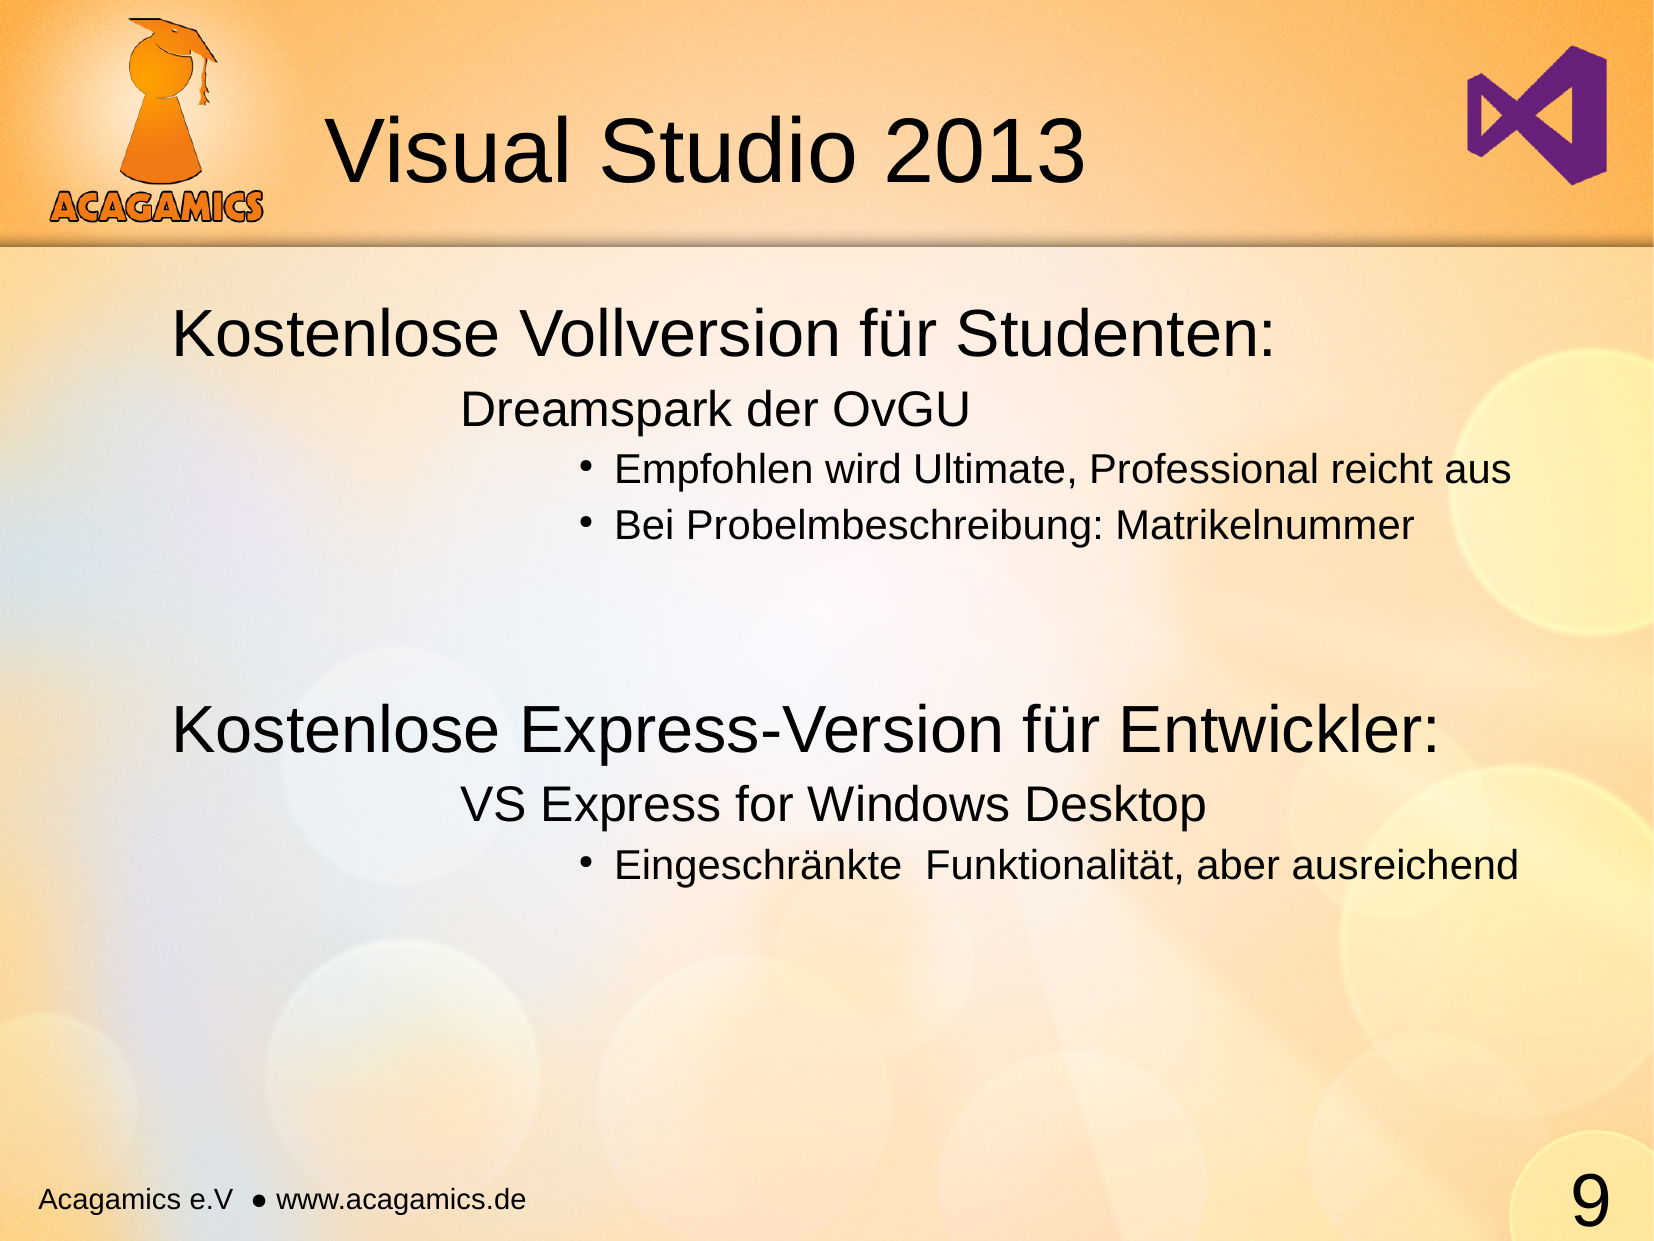

# Visual Studio 2013
Kostenlose Vollversion für Studenten:
Dreamspark der OvGU
Empfohlen wird Ultimate, Professional reicht aus
Bei Probelmbeschreibung: Matrikelnummer
Kostenlose Express-Version für Entwickler:
VS Express for Windows Desktop
Eingeschränkte Funktionalität, aber ausreichend